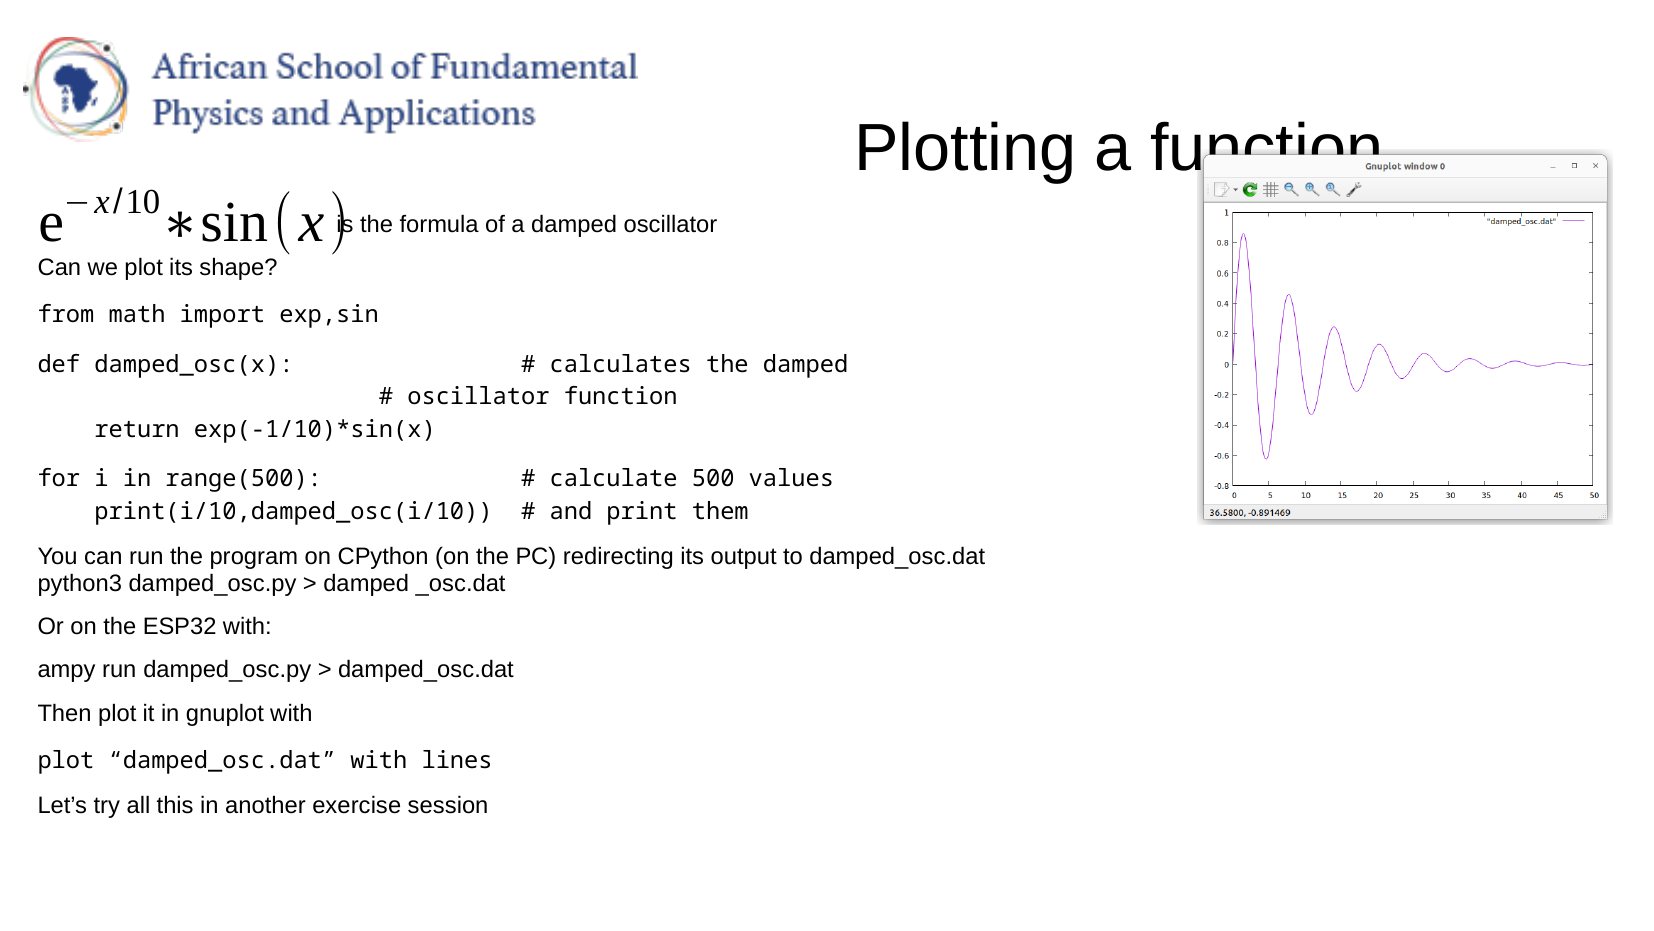

# Plotting a function
 is the formula of a damped oscillator
Can we plot its shape?
from math import exp,sin
def damped_osc(x): # calculates the damped # oscillator function
 return exp(-1/10)*sin(x)
for i in range(500): # calculate 500 values
 print(i/10,damped_osc(i/10)) # and print them
You can run the program on CPython (on the PC) redirecting its output to damped_osc.dat
python3 damped_osc.py > damped _osc.dat
Or on the ESP32 with:
ampy run damped_osc.py > damped_osc.dat
Then plot it in gnuplot with
plot “damped_osc.dat” with lines
Let’s try all this in another exercise session